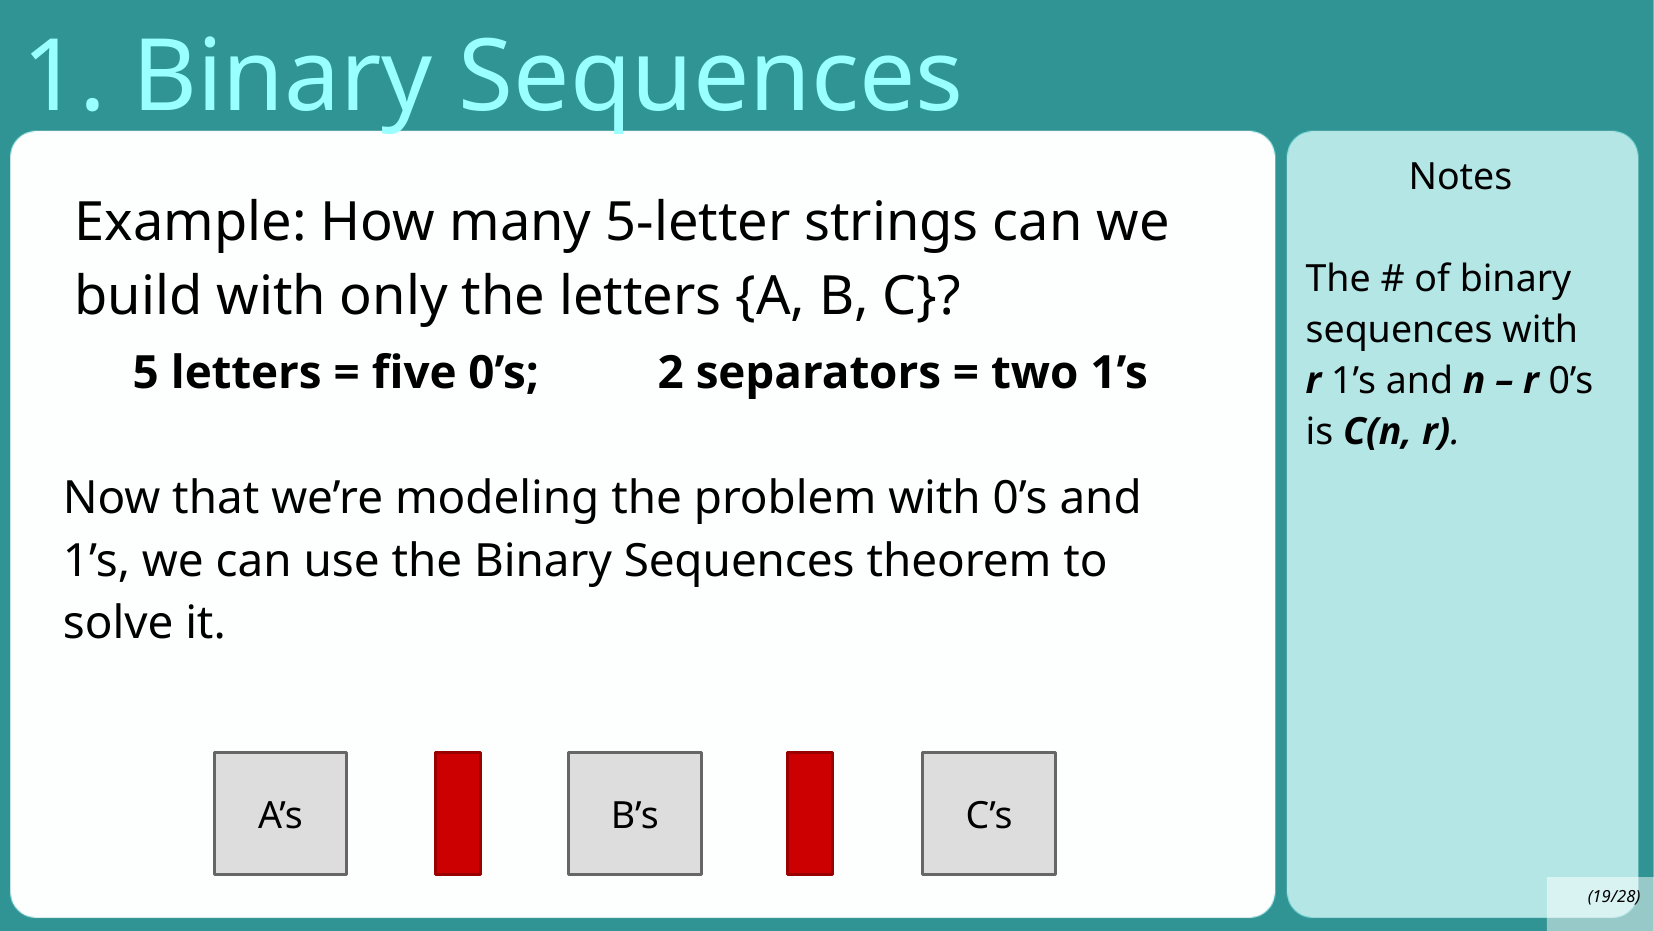

# 1. Binary Sequences
Notes
The # of binary sequences with
r 1’s and n – r 0’s is C(n, r).
Example: How many 5-letter strings can we build with only the letters {A, B, C}?
5 letters = five 0’s;		2 separators = two 1’s
Now that we’re modeling the problem with 0’s and 1’s, we can use the Binary Sequences theorem to solve it.
A’s
B’s
C’s